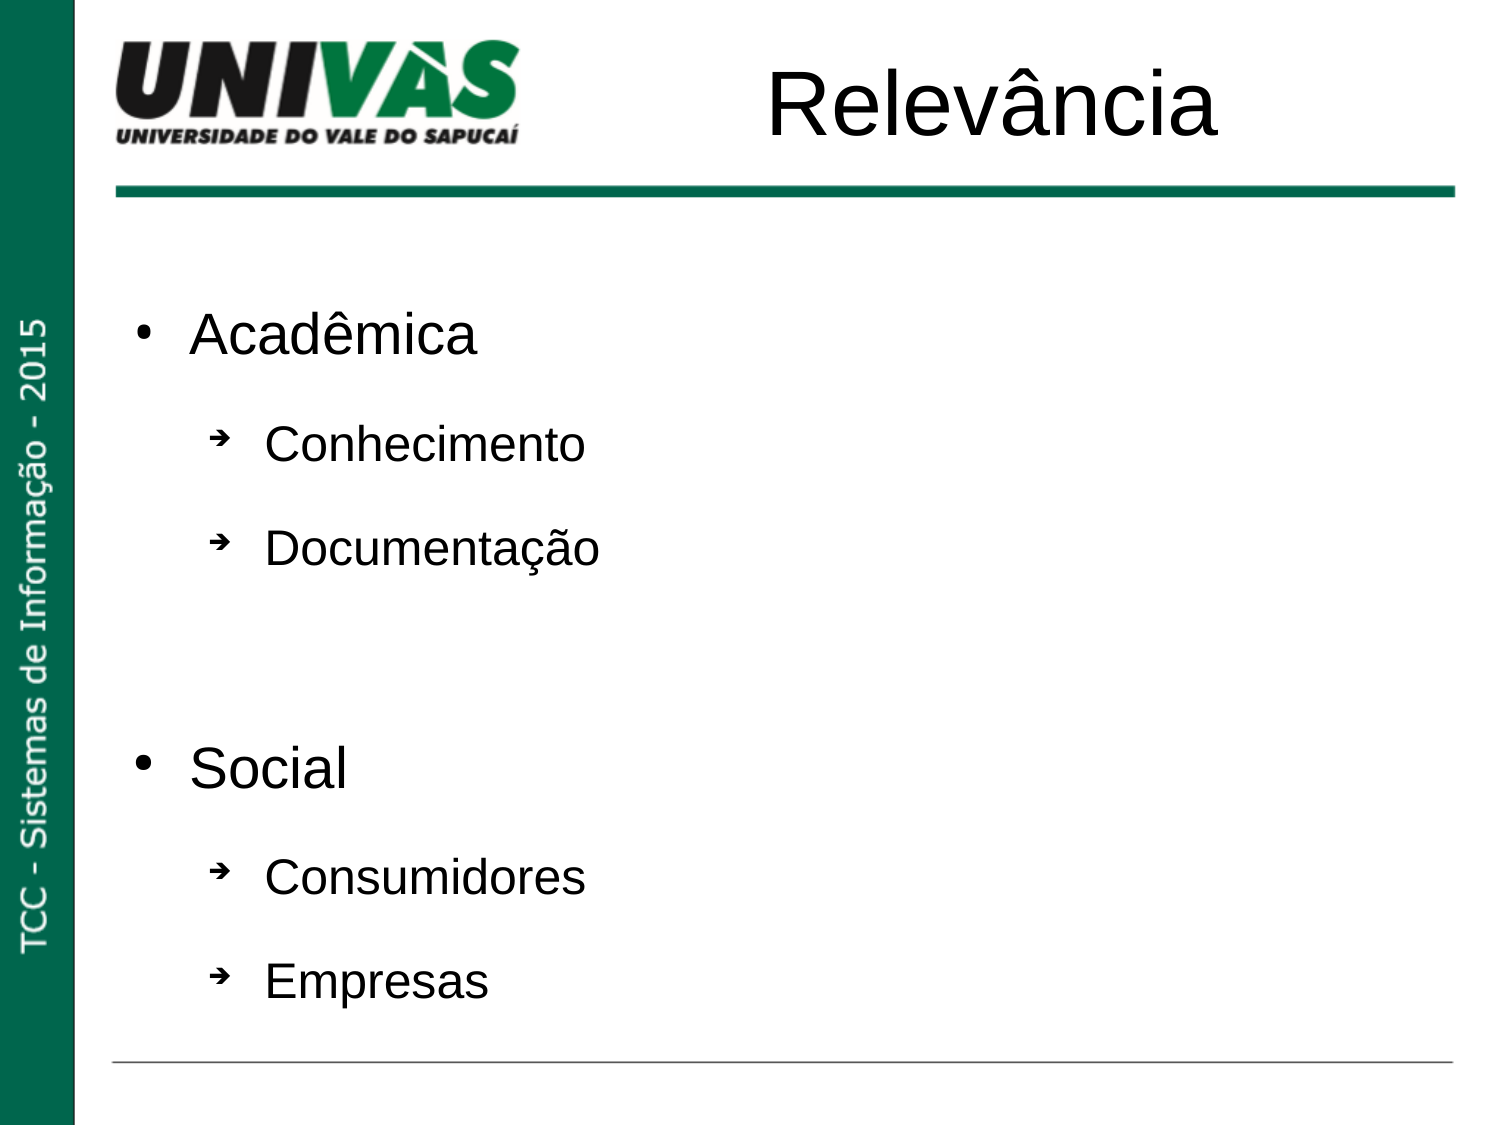

# Relevância
Acadêmica
Conhecimento
Documentação
Social
Consumidores
Empresas